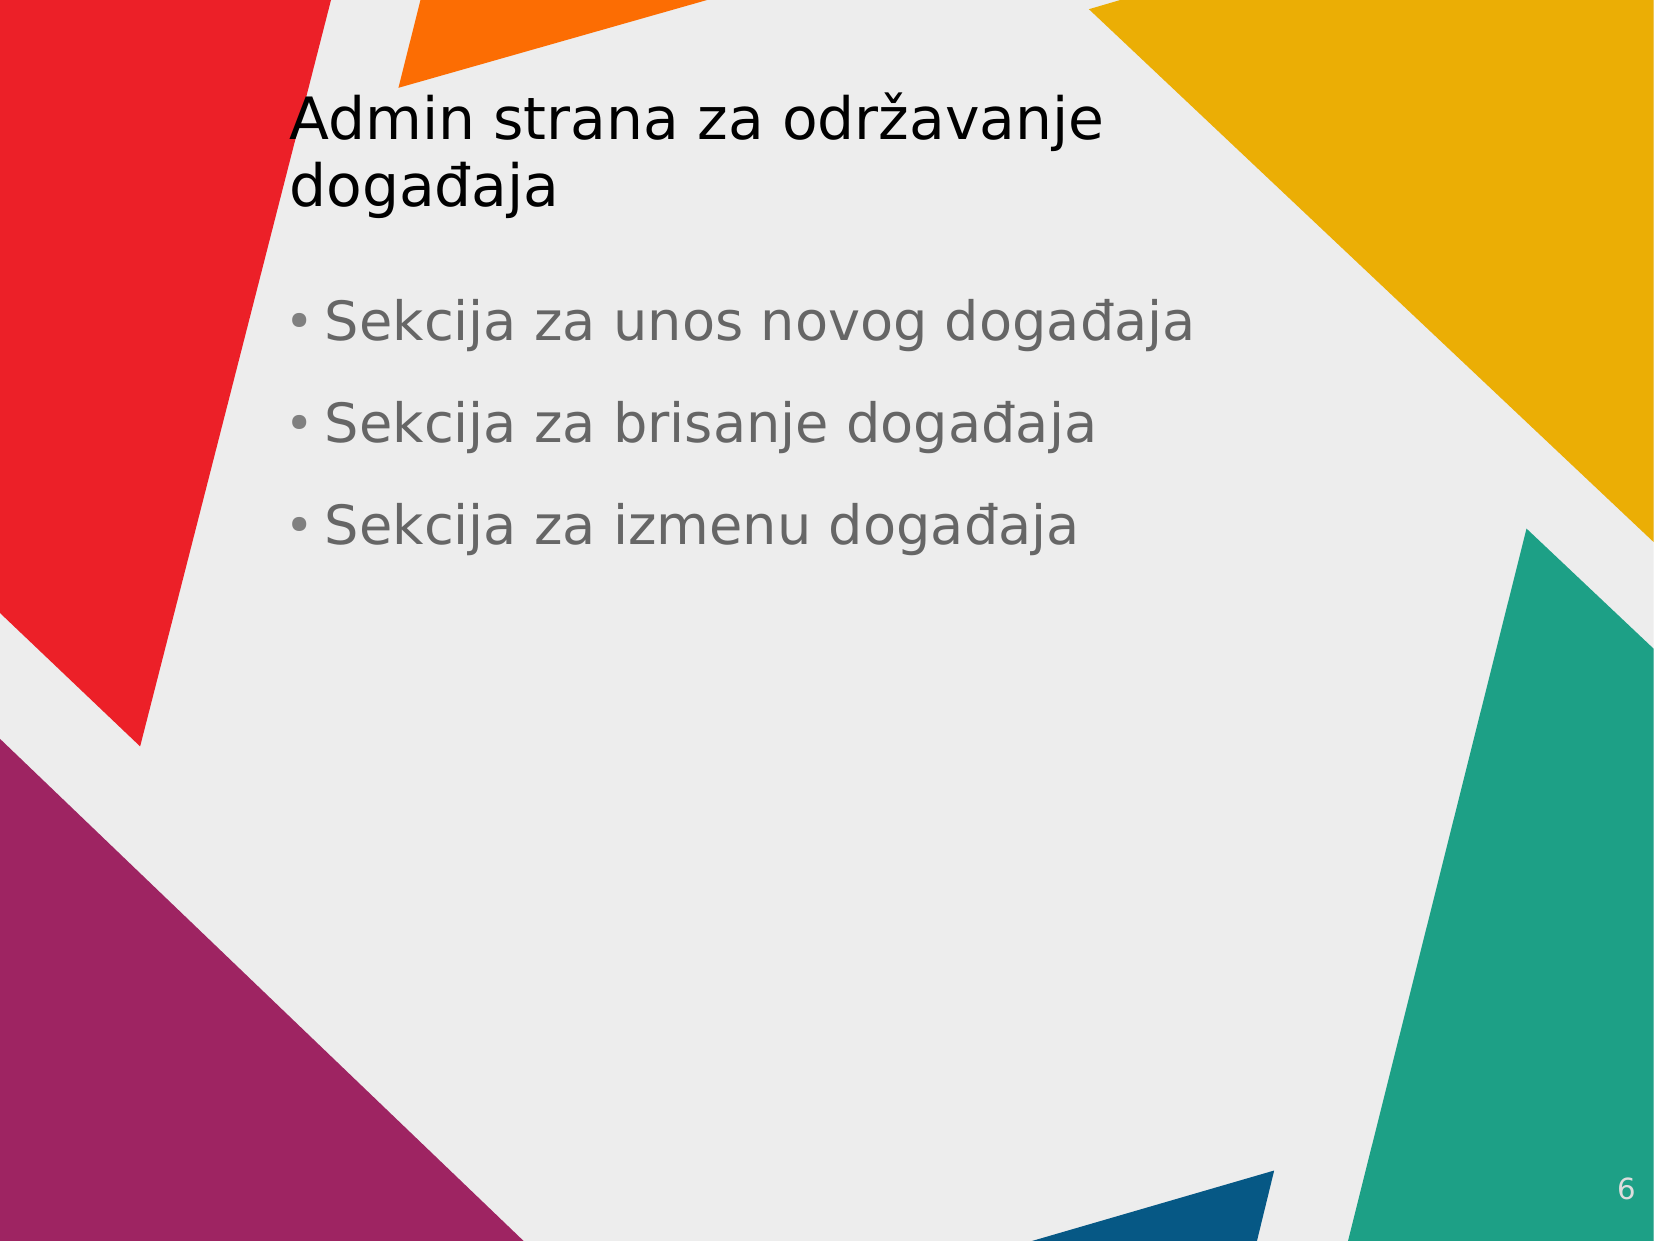

# Admin strana za održavanje događaja
Sekcija za unos novog događaja
Sekcija za brisanje događaja
Sekcija za izmenu događaja
6